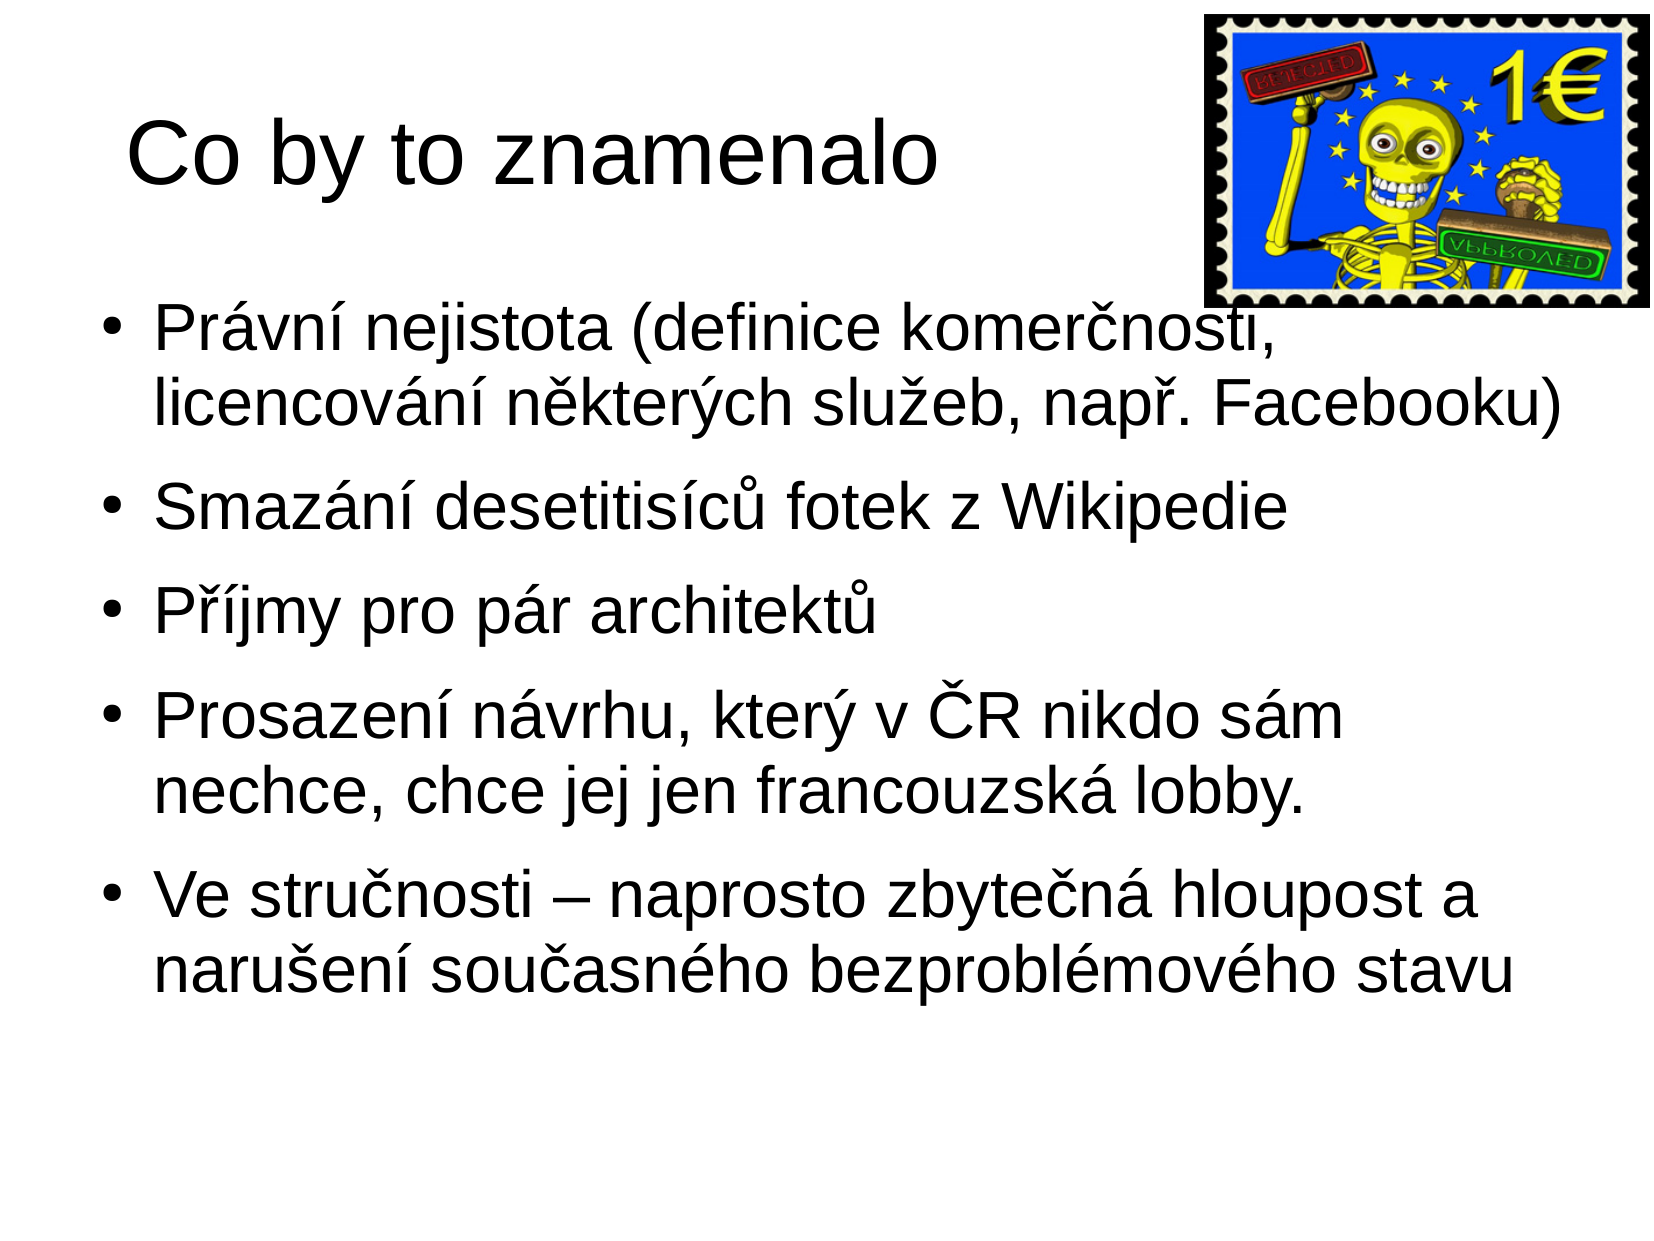

# Co by to znamenalo
Právní nejistota (definice komerčnosti, licencování některých služeb, např. Facebooku)
Smazání desetitisíců fotek z Wikipedie
Příjmy pro pár architektů
Prosazení návrhu, který v ČR nikdo sám nechce, chce jej jen francouzská lobby.
Ve stručnosti – naprosto zbytečná hloupost a narušení současného bezproblémového stavu